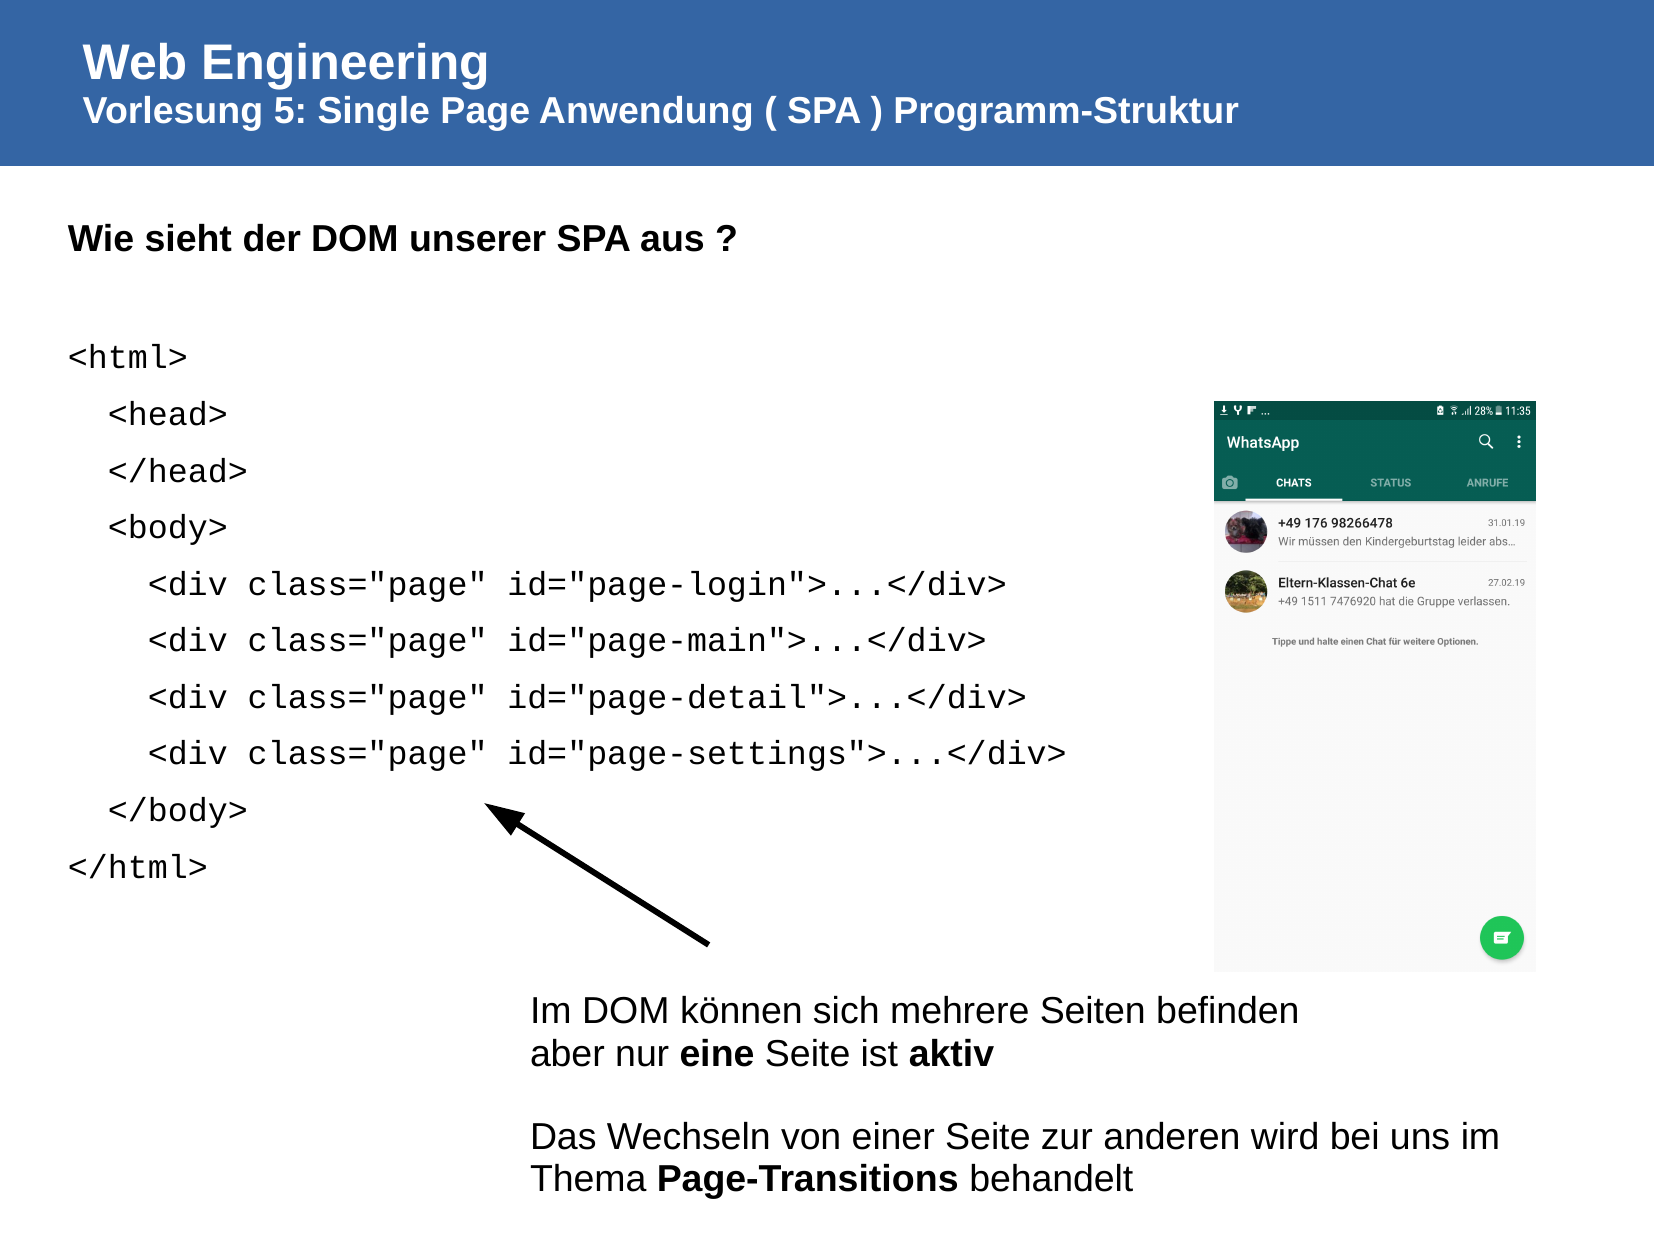

# Web Engineering Vorlesung 5: Single Page Anwendung ( SPA ) Programm-Struktur
Wie sieht der DOM unserer SPA aus ?
<html>
 <head>
 </head>
 <body>
 <div class="page" id="page-login">...</div>
 <div class="page" id="page-main">...</div>
 <div class="page" id="page-detail">...</div>
 <div class="page" id="page-settings">...</div>
 </body>
</html>
Im DOM können sich mehrere Seiten befinden
aber nur eine Seite ist aktiv
Das Wechseln von einer Seite zur anderen wird bei uns im
Thema Page-Transitions behandelt